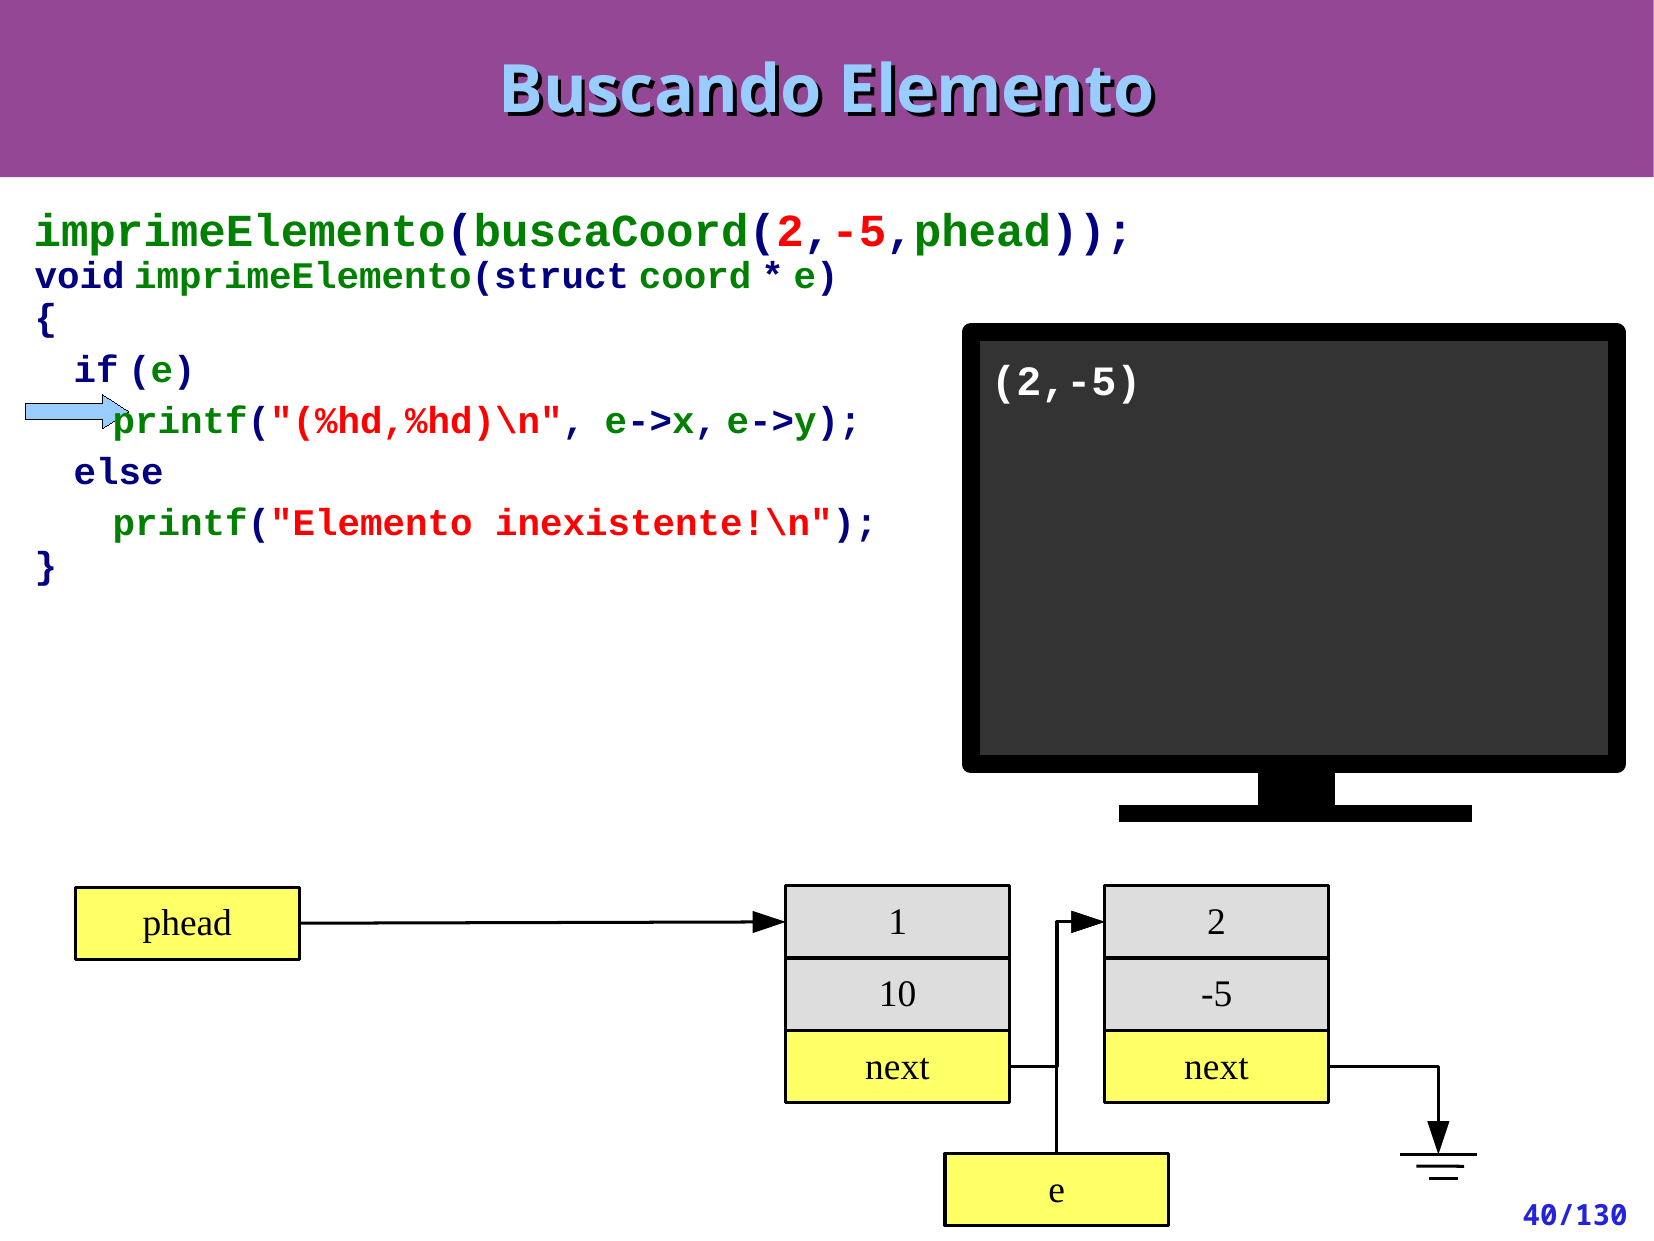

# Buscando Elemento
imprimeElemento(buscaCoord(2,-5,phead));
void imprimeElemento(struct coord * e)
{
 if (e)
 printf("(%hd,%hd)\n", e->x, e->y);
 else
 printf("Elemento inexistente!\n");
}
(2,-5)
1
2
phead
10
-5
next
next
e
40